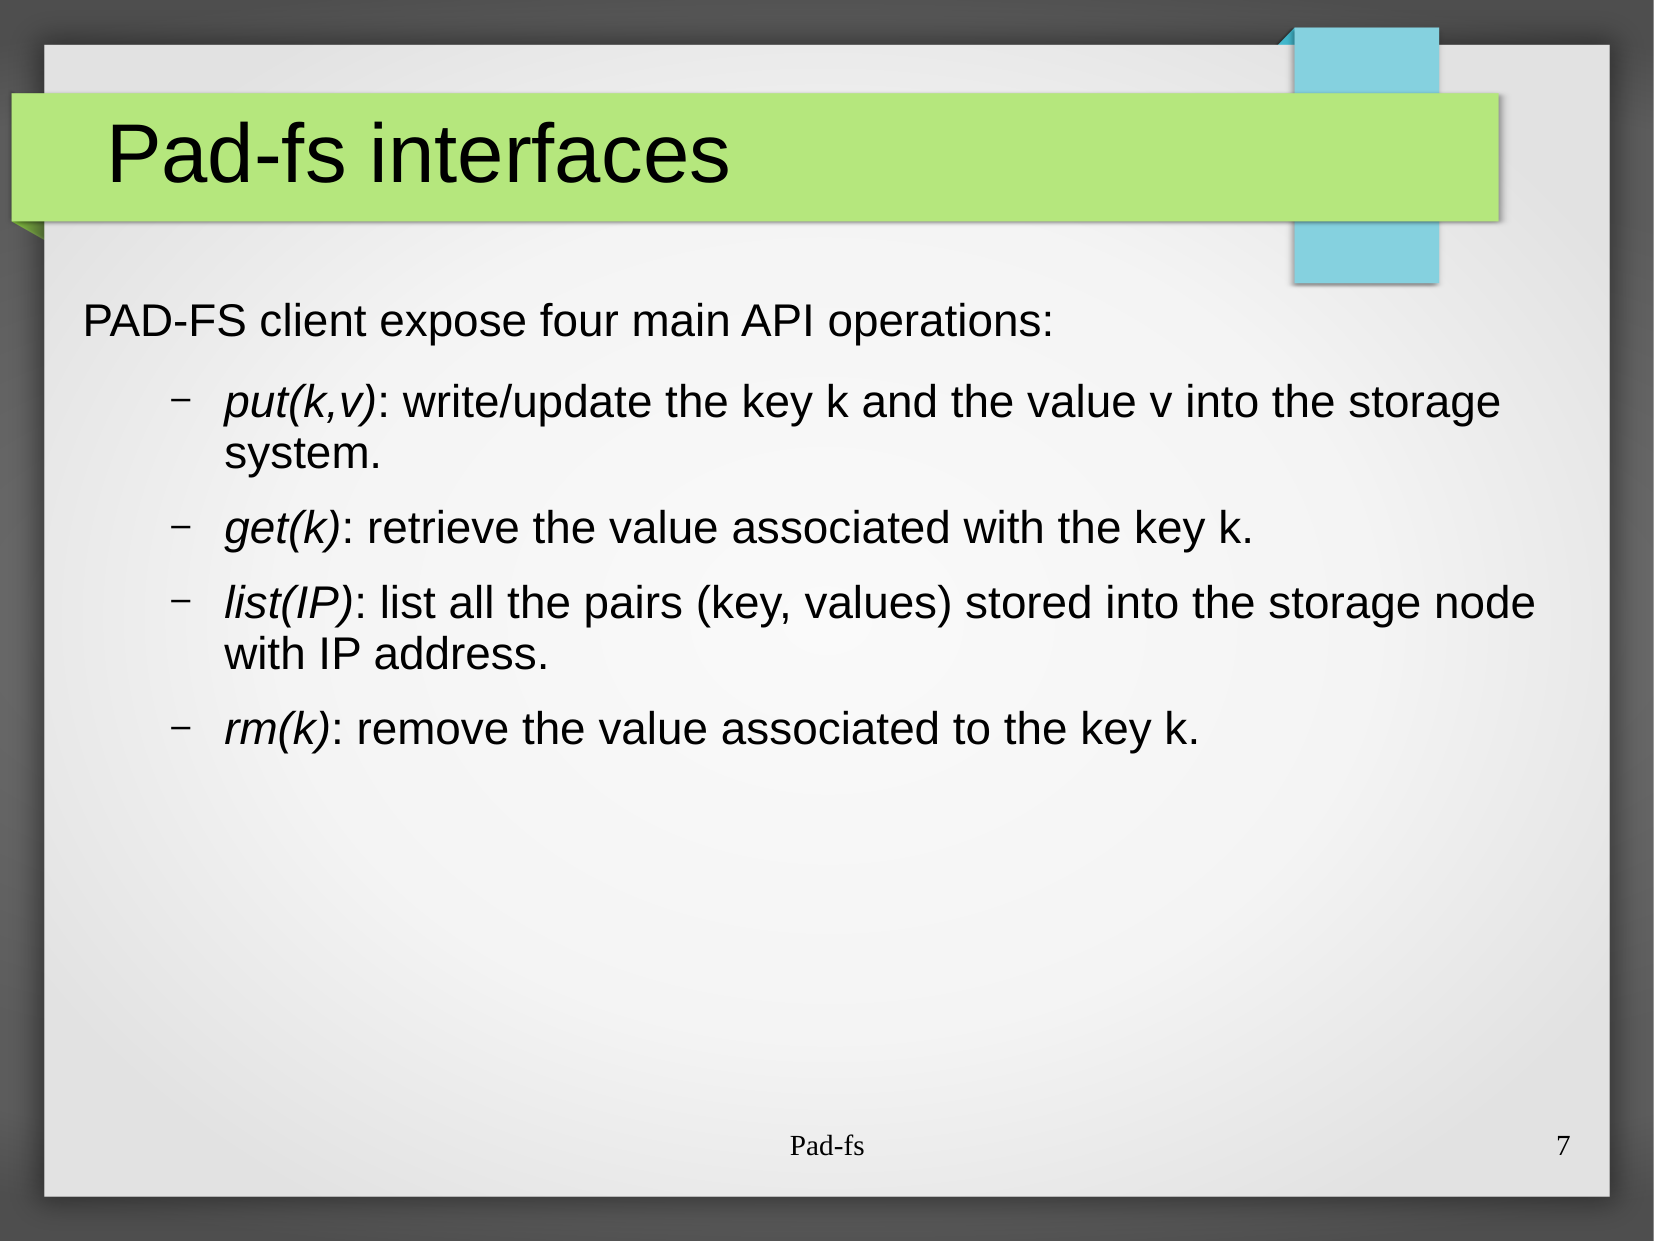

# Pad-fs interfaces
PAD-FS client expose four main API operations:
put(k,v): write/update the key k and the value v into the storage system.
get(k): retrieve the value associated with the key k.
list(IP): list all the pairs (key, values) stored into the storage node with IP address.
rm(k): remove the value associated to the key k.
Pad-fs
7